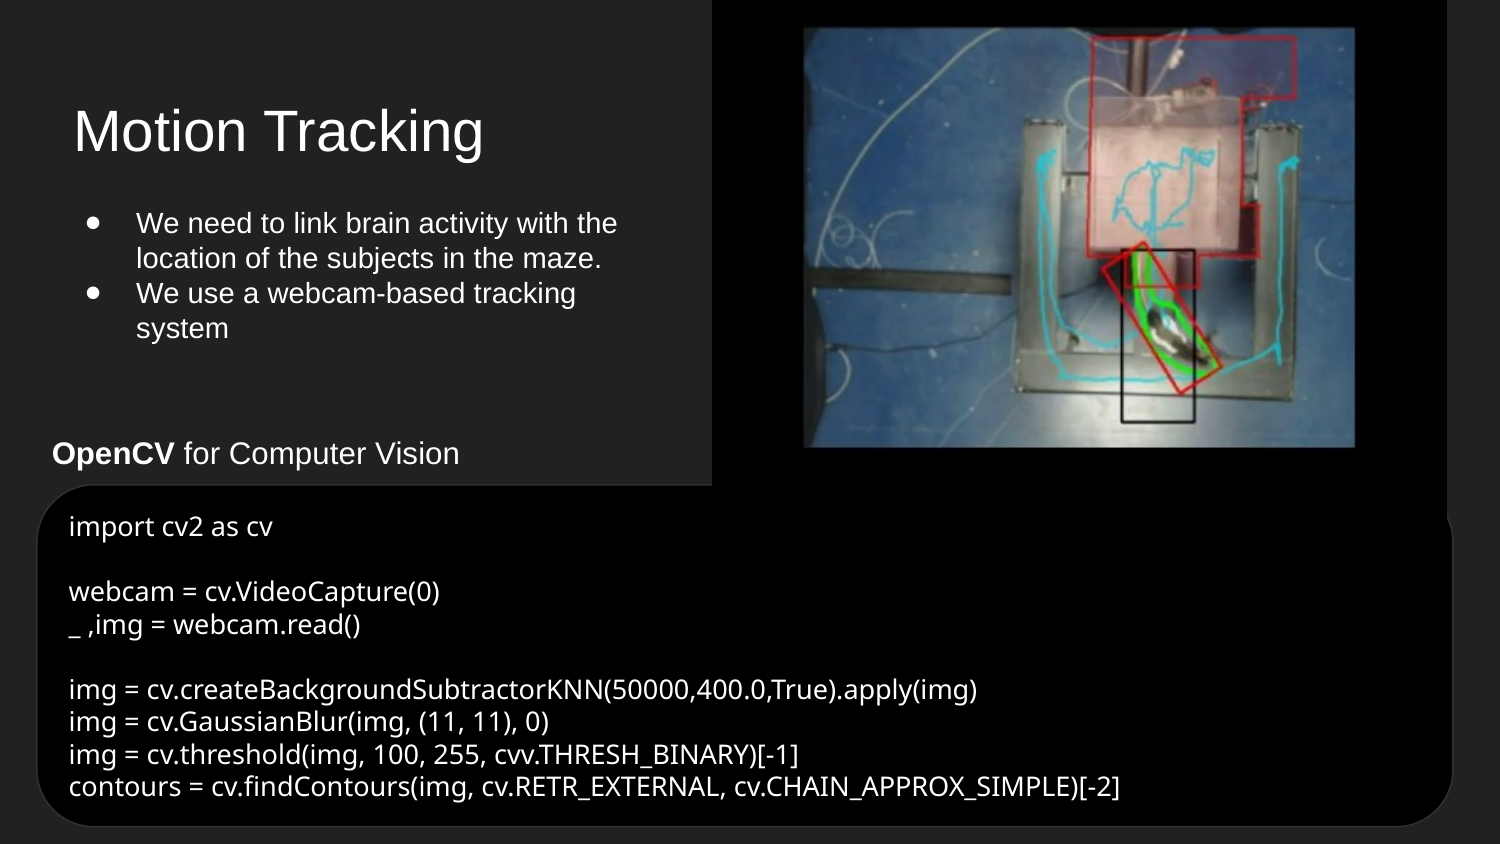

# Motion Tracking
We need to link brain activity with the location of the subjects in the maze.
We use a webcam-based tracking system
OpenCV for Computer Vision
import cv2 as cv
webcam = cv.VideoCapture(0)
_ ,img = webcam.read()
img = cv.createBackgroundSubtractorKNN(50000,400.0,True).apply(img)
img = cv.GaussianBlur(img, (11, 11), 0)
img = cv.threshold(img, 100, 255, cvv.THRESH_BINARY)[-1]
contours = cv.findContours(img, cv.RETR_EXTERNAL, cv.CHAIN_APPROX_SIMPLE)[-2]